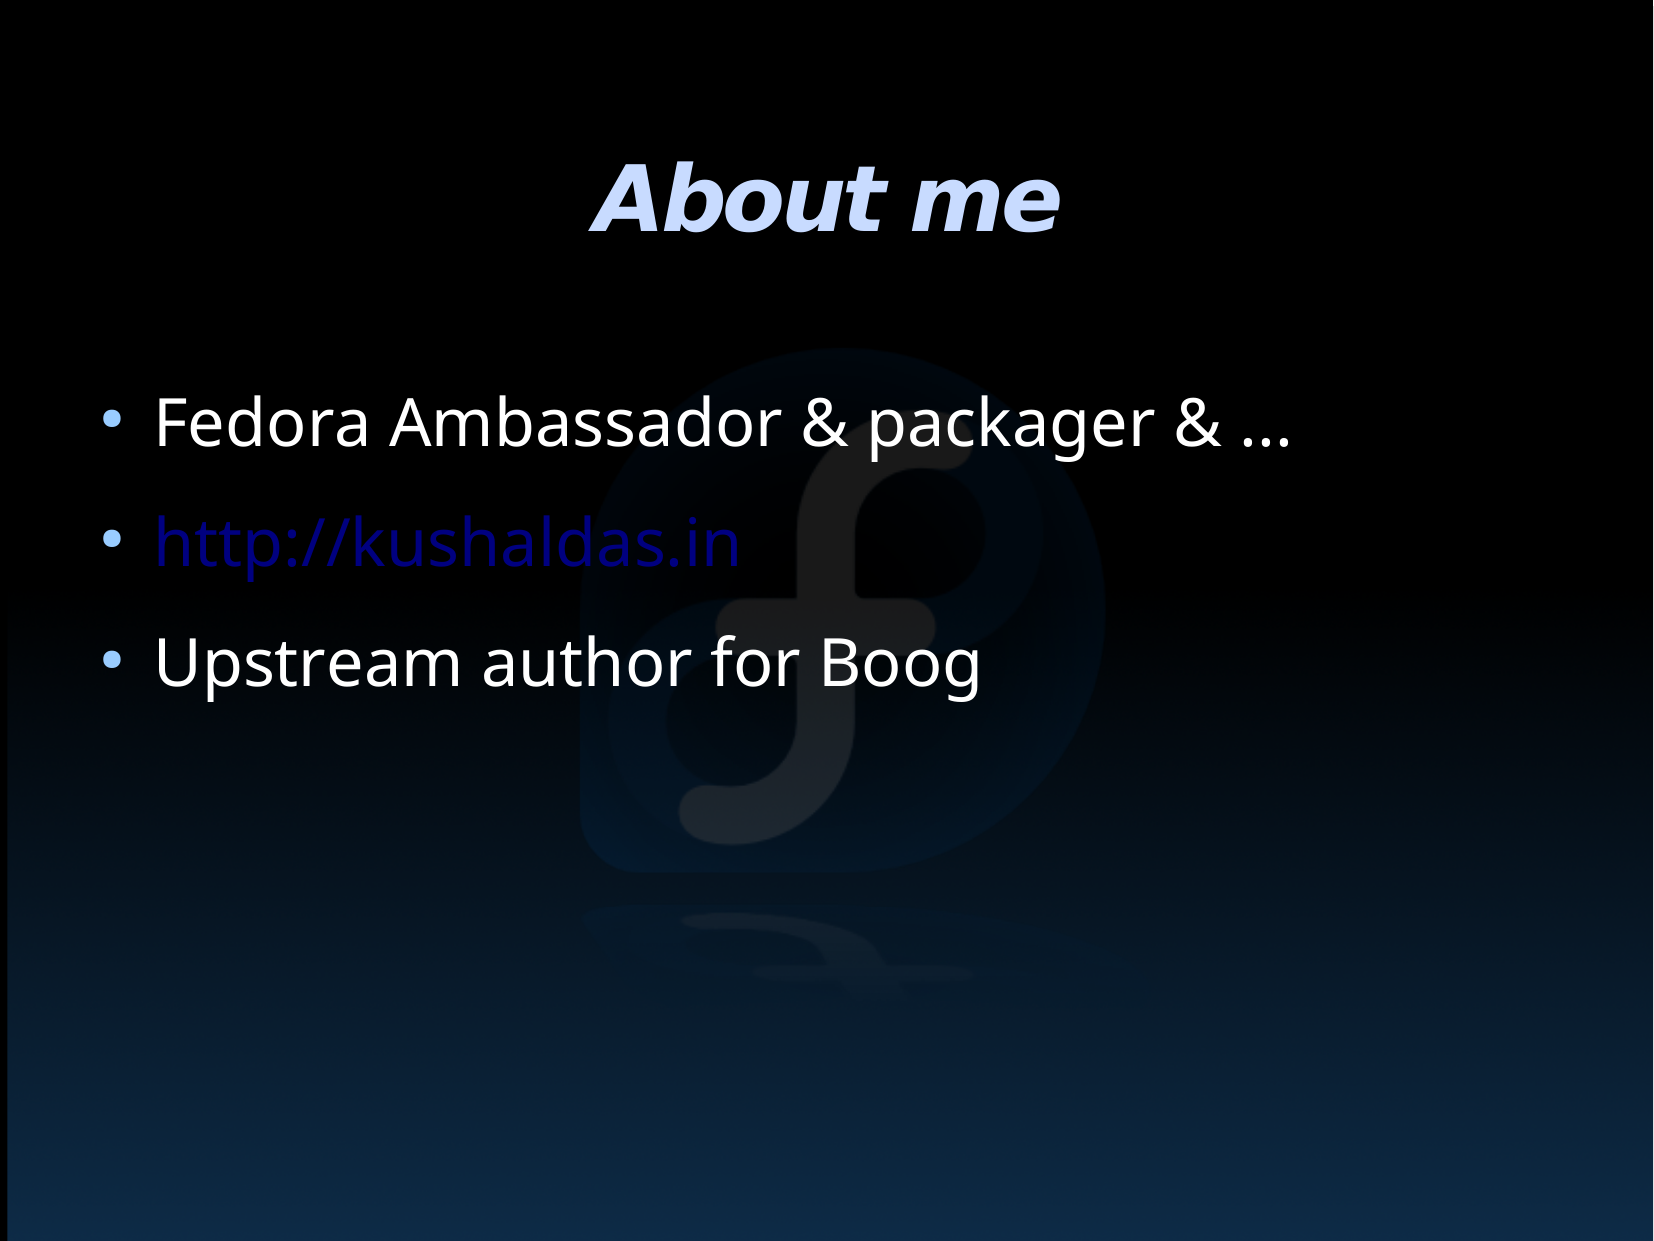

# About me
Fedora Ambassador & packager & ...
http://kushaldas.in
Upstream author for Boog